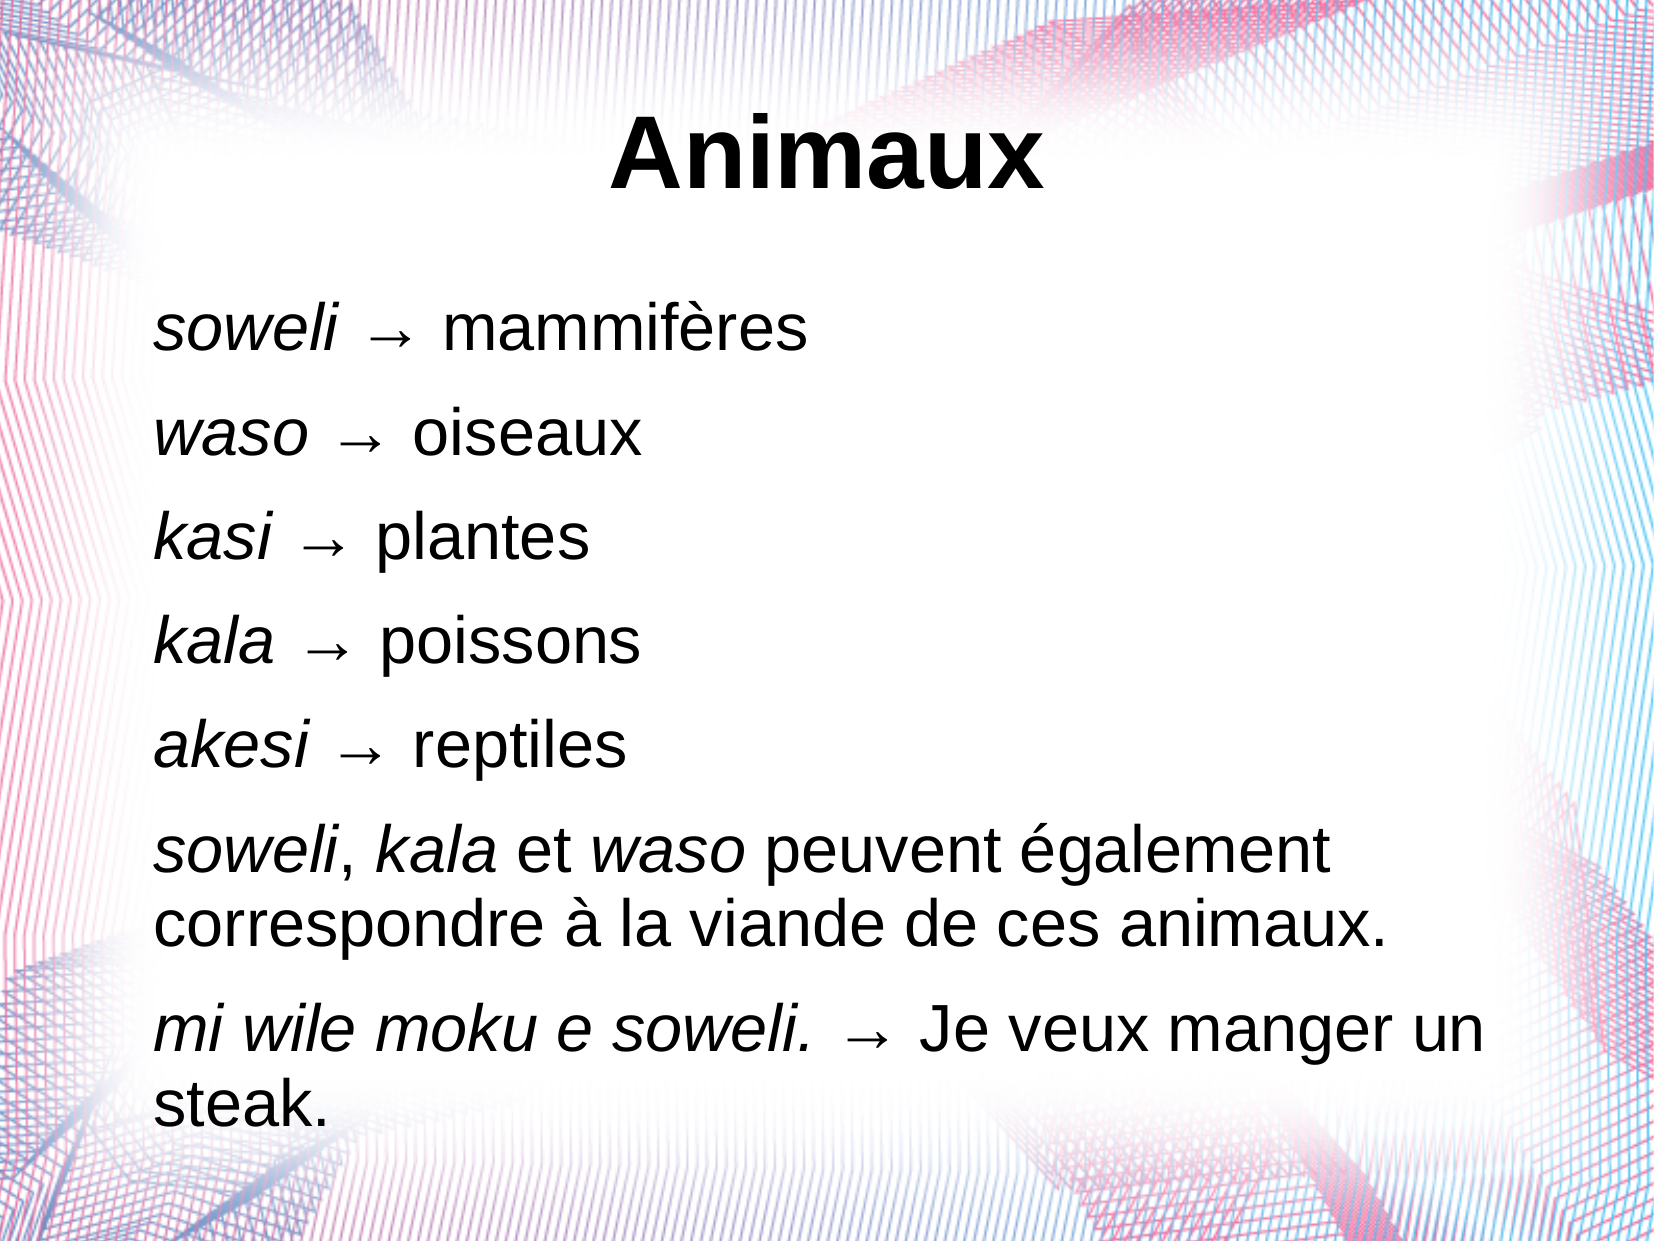

# Animaux
soweli → mammifères
waso → oiseaux
kasi → plantes
kala → poissons
akesi → reptiles
soweli, kala et waso peuvent également correspondre à la viande de ces animaux.
mi wile moku e soweli. → Je veux manger un steak.